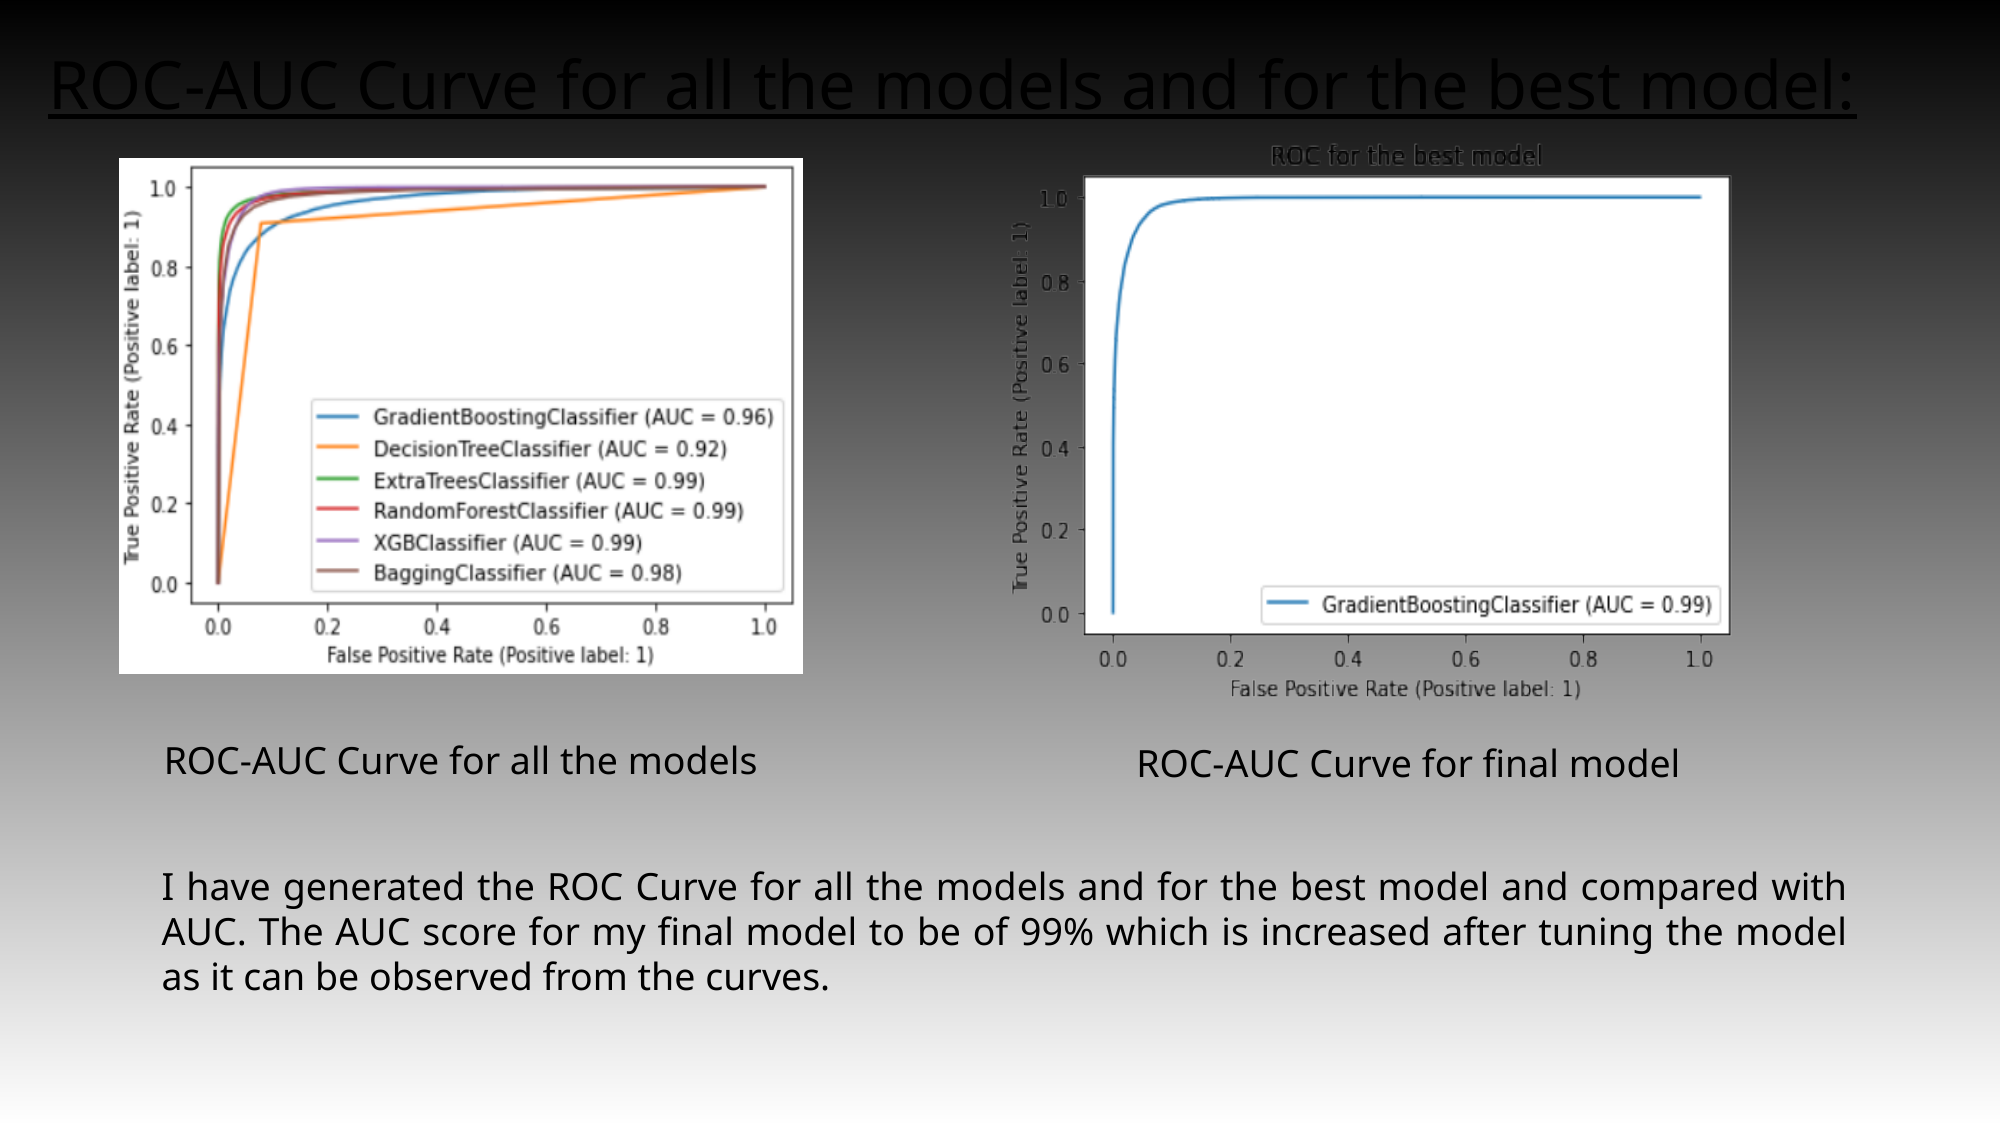

ROC-AUC Curve for all the models and for the best model:
ROC-AUC Curve for all the models
ROC-AUC Curve for final model
I have generated the ROC Curve for all the models and for the best model and compared with AUC. The AUC score for my final model to be of 99% which is increased after tuning the model as it can be observed from the curves.